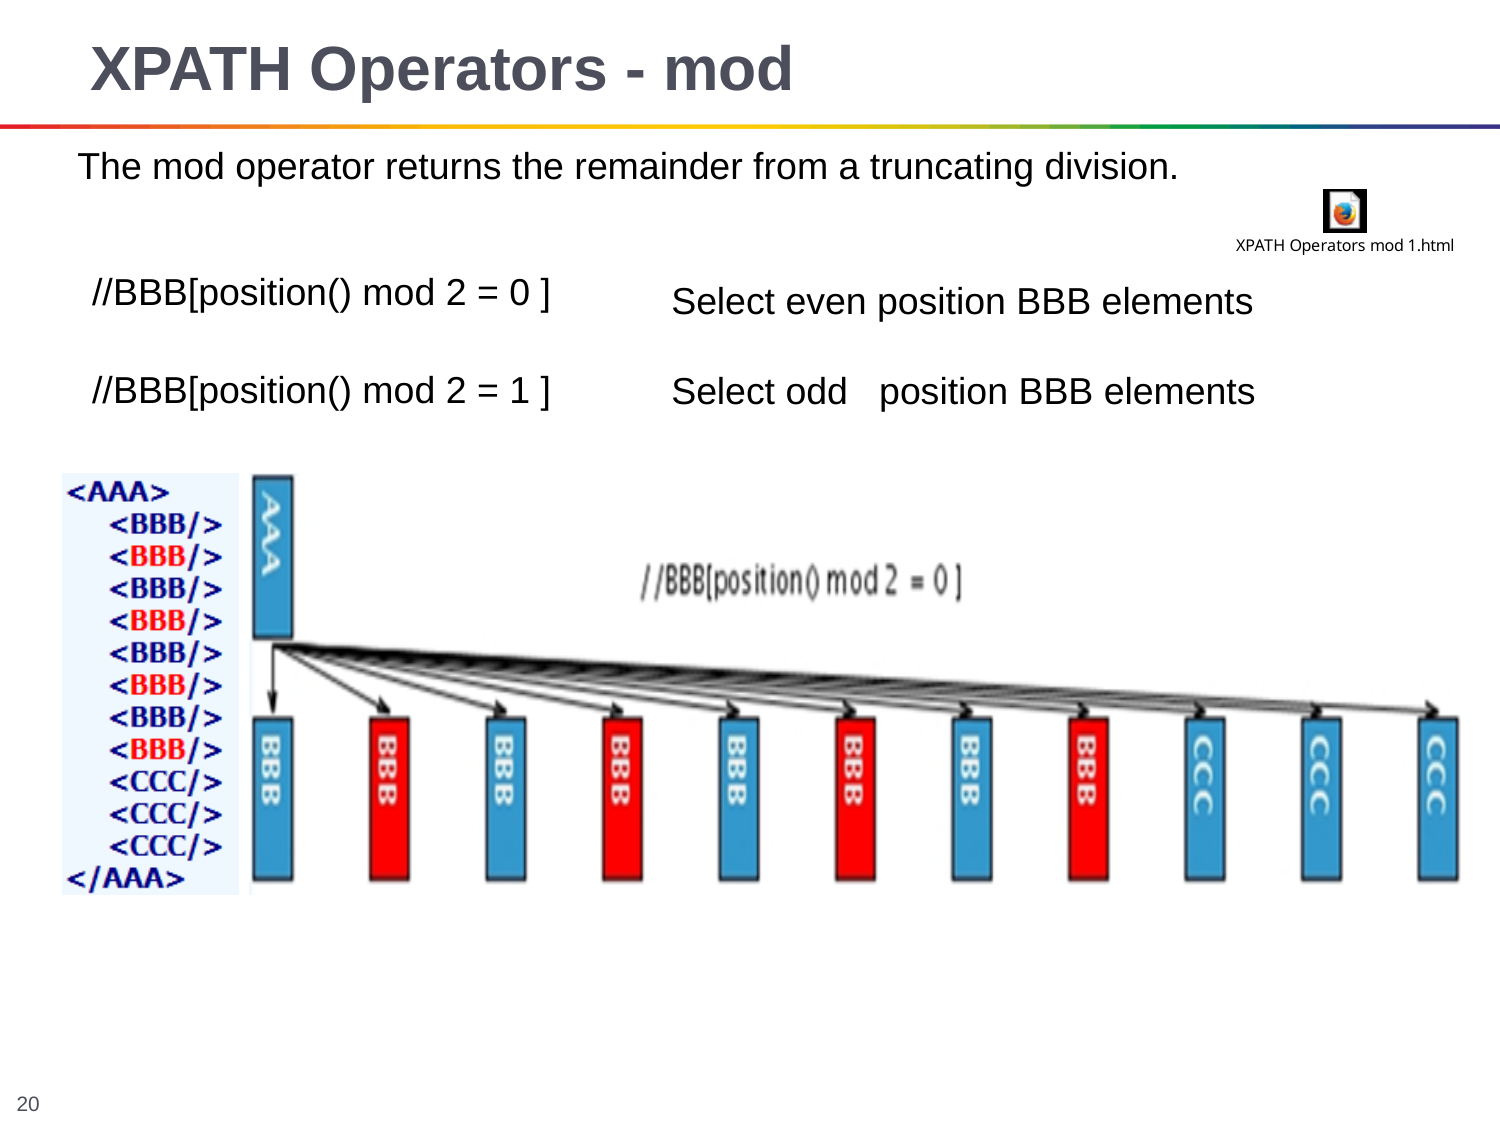

# XPATH Operators - mod
The mod operator returns the remainder from a truncating division.
//BBB[position() mod 2 = 0 ]
Select even position BBB elements
//BBB[position() mod 2 = 1 ]
Select odd position BBB elements